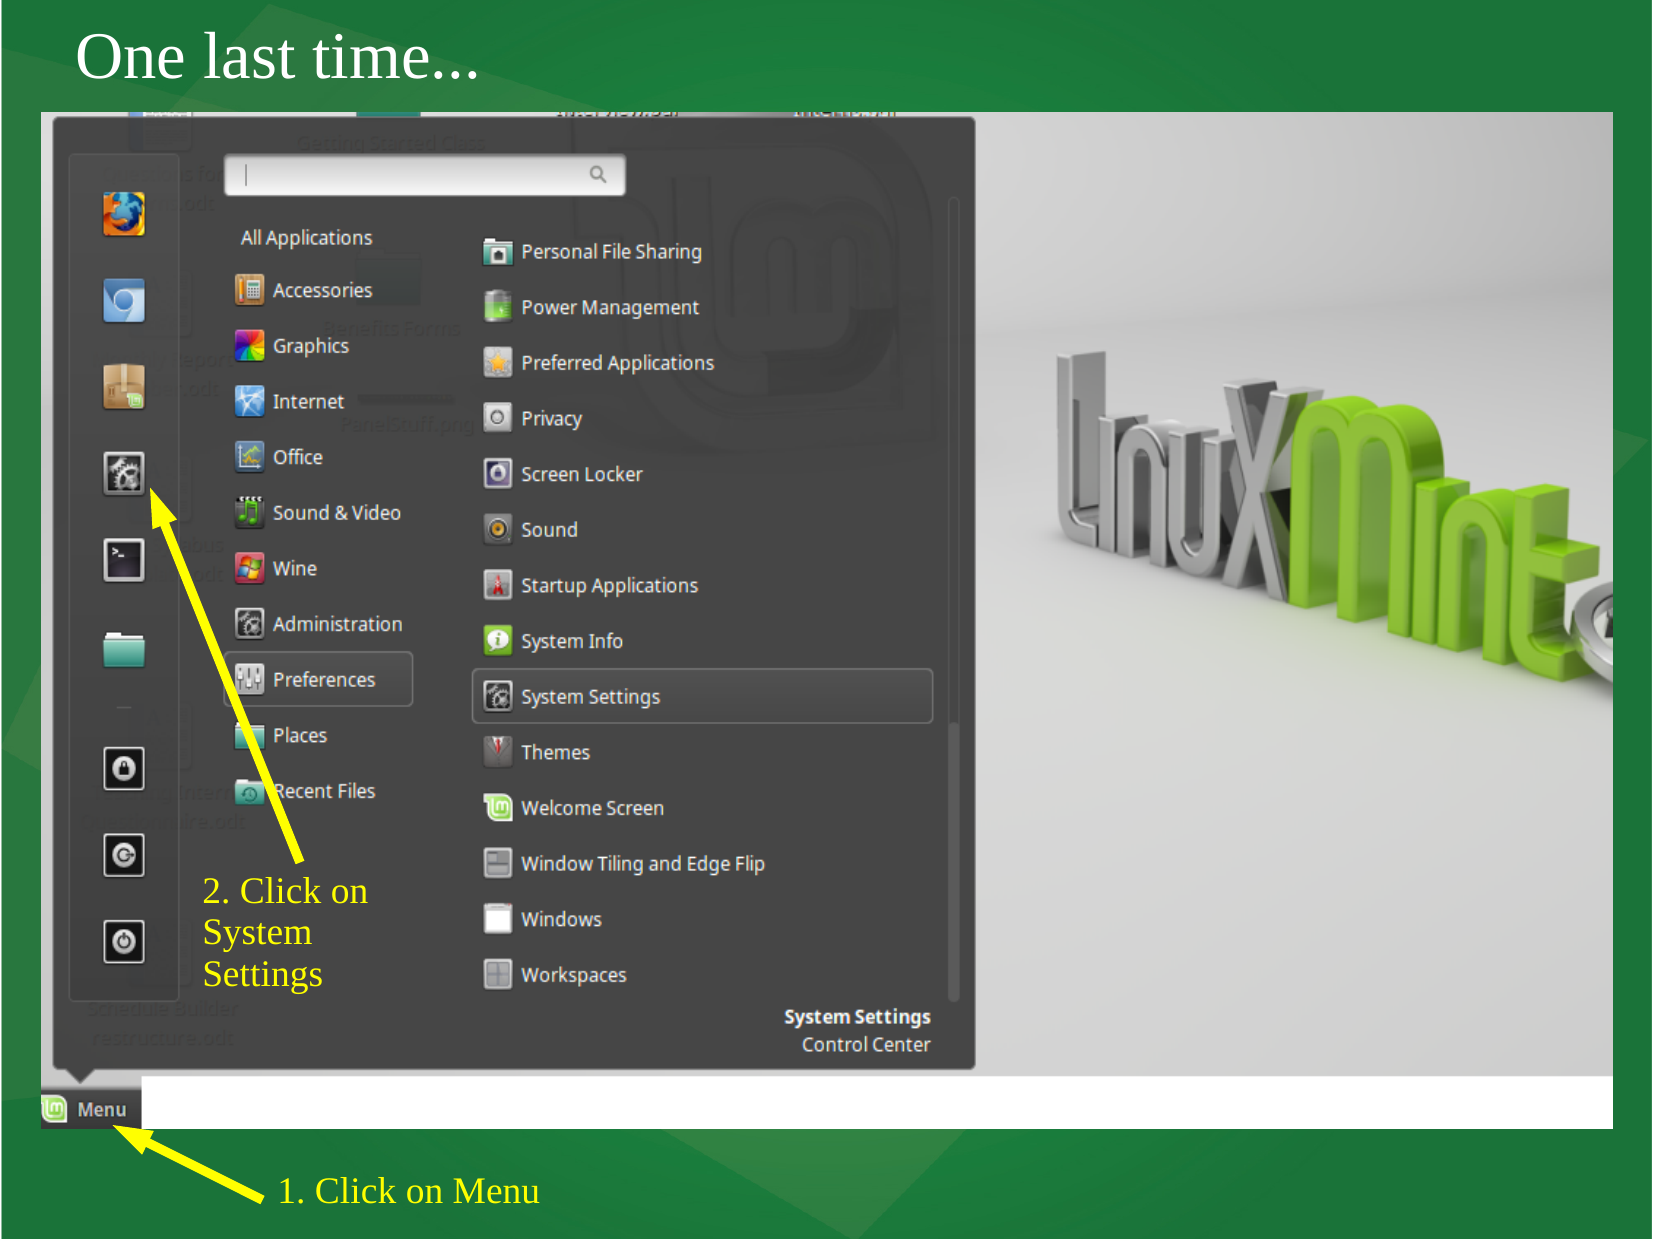

# One last time...
2. Click on System Settings
1. Click on Menu